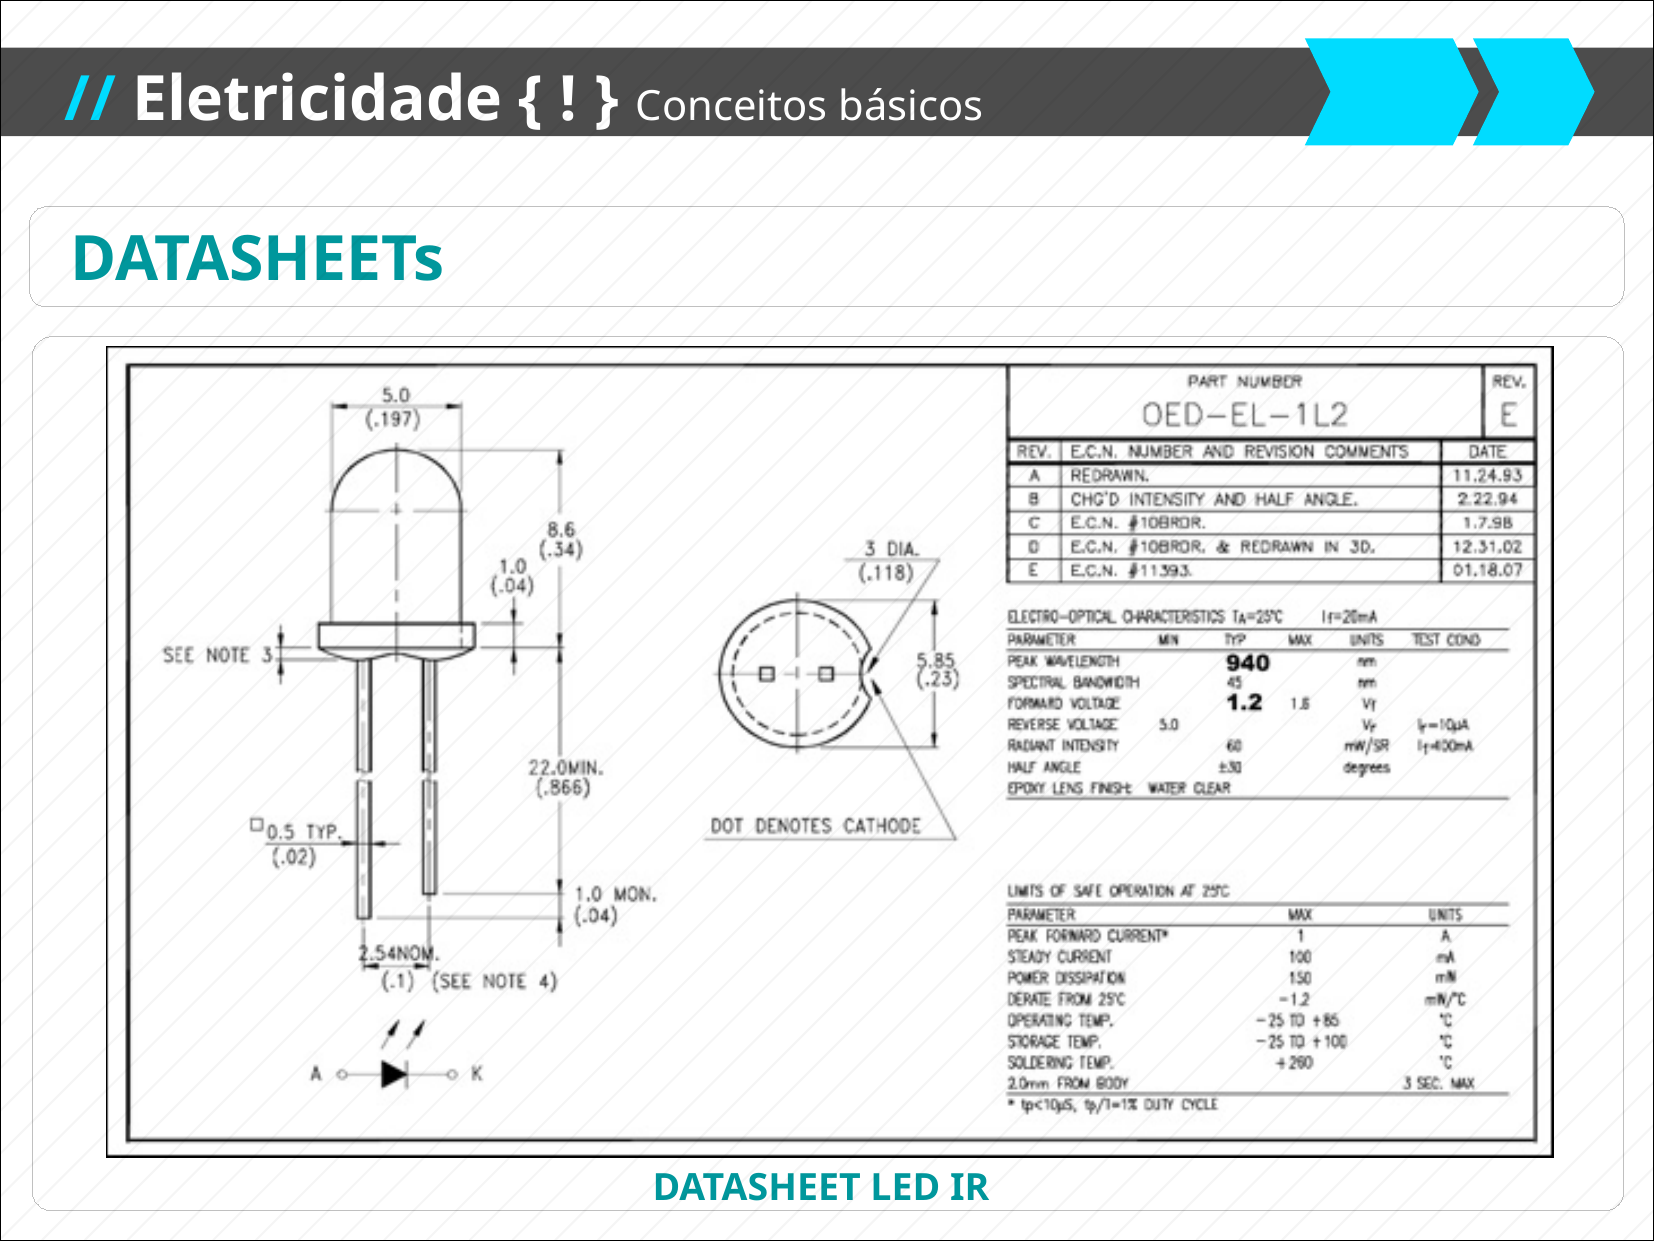

// Eletricidade { ! } Conceitos básicos
DATASHEETs
DATASHEET LED IR